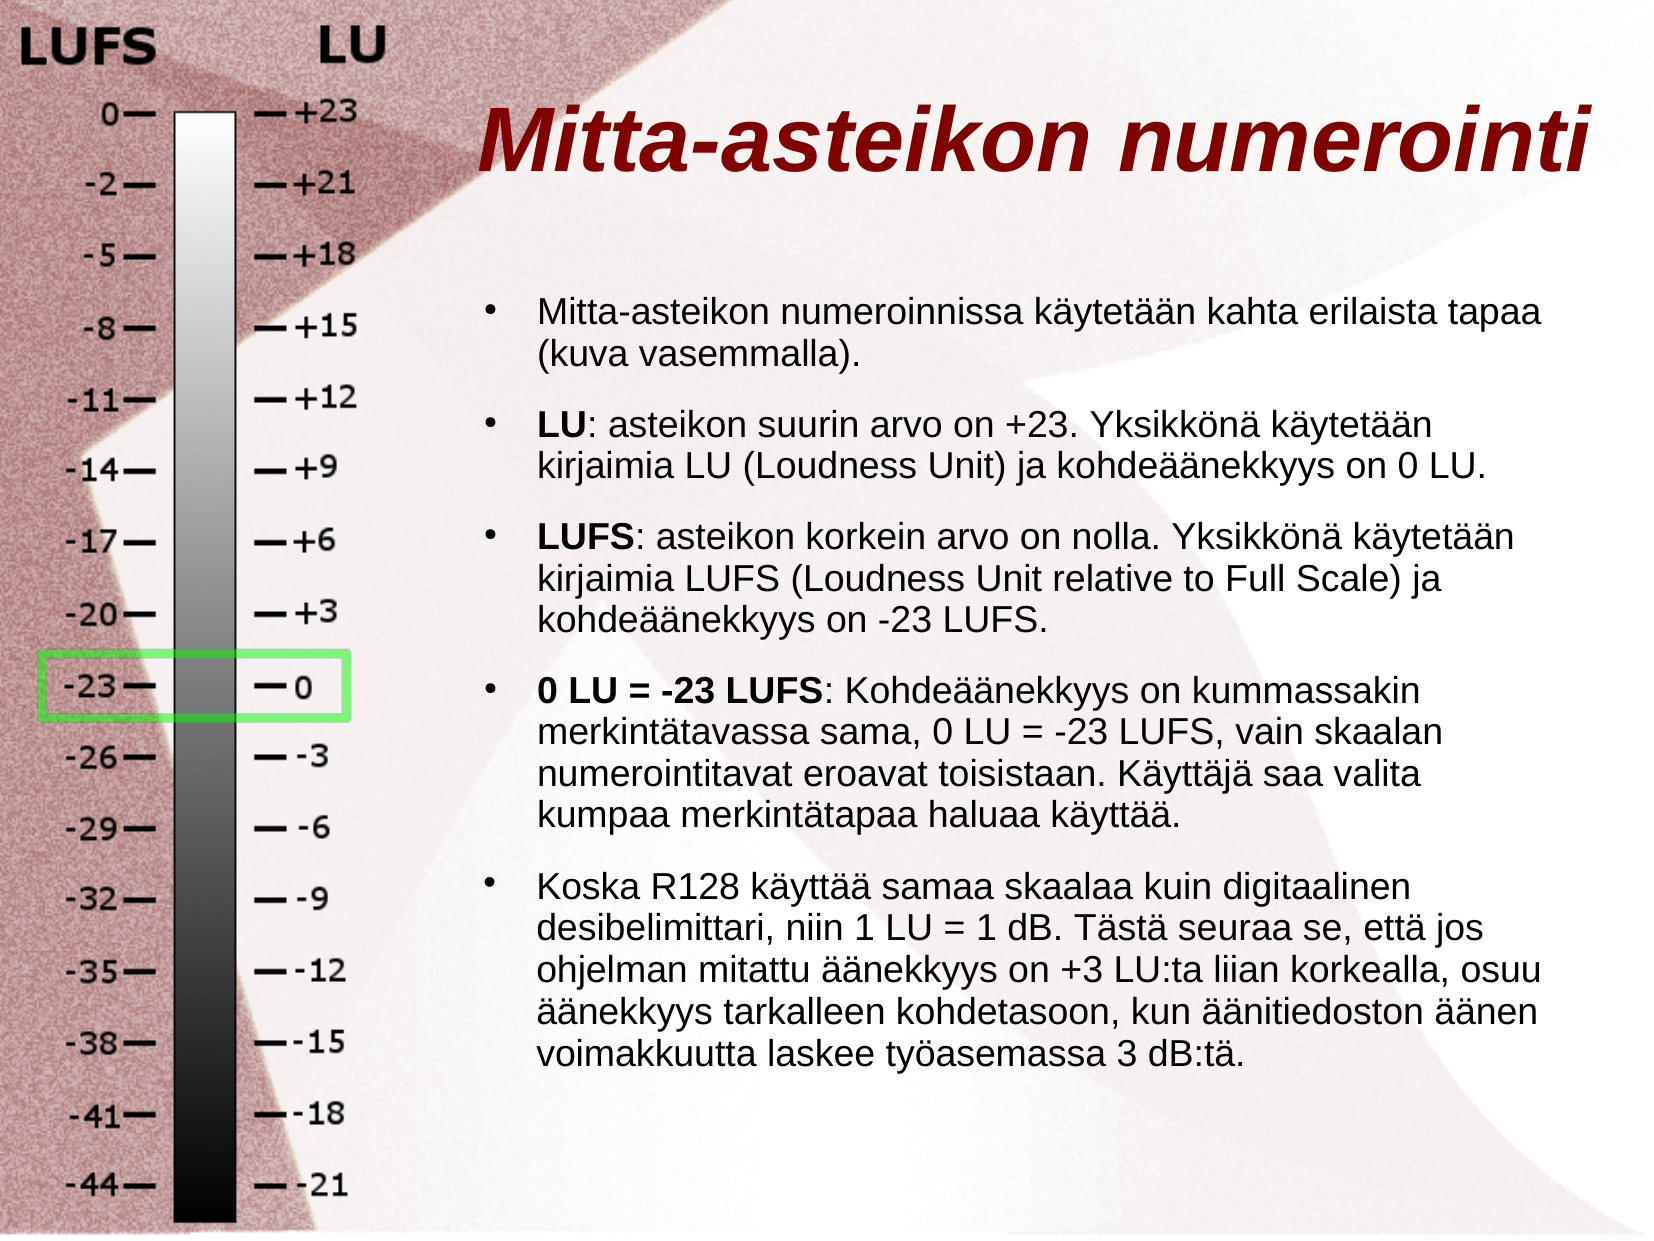

# Mitta-asteikon numerointi
Mitta-asteikon numeroinnissa käytetään kahta erilaista tapaa (kuva vasemmalla).
LU: asteikon suurin arvo on +23. Yksikkönä käytetään kirjaimia LU (Loudness Unit) ja kohdeäänekkyys on 0 LU.
LUFS: asteikon korkein arvo on nolla. Yksikkönä käytetään kirjaimia LUFS (Loudness Unit relative to Full Scale) ja kohdeäänekkyys on -23 LUFS.
0 LU = -23 LUFS: Kohdeäänekkyys on kummassakin merkintätavassa sama, 0 LU = -23 LUFS, vain skaalan numerointitavat eroavat toisistaan. Käyttäjä saa valita kumpaa merkintätapaa haluaa käyttää.
Koska R128 käyttää samaa skaalaa kuin digitaalinen desibelimittari, niin 1 LU = 1 dB. Tästä seuraa se, että jos ohjelman mitattu äänekkyys on +3 LU:ta liian korkealla, osuu äänekkyys tarkalleen kohdetasoon, kun äänitiedoston äänen voimakkuutta laskee työasemassa 3 dB:tä.